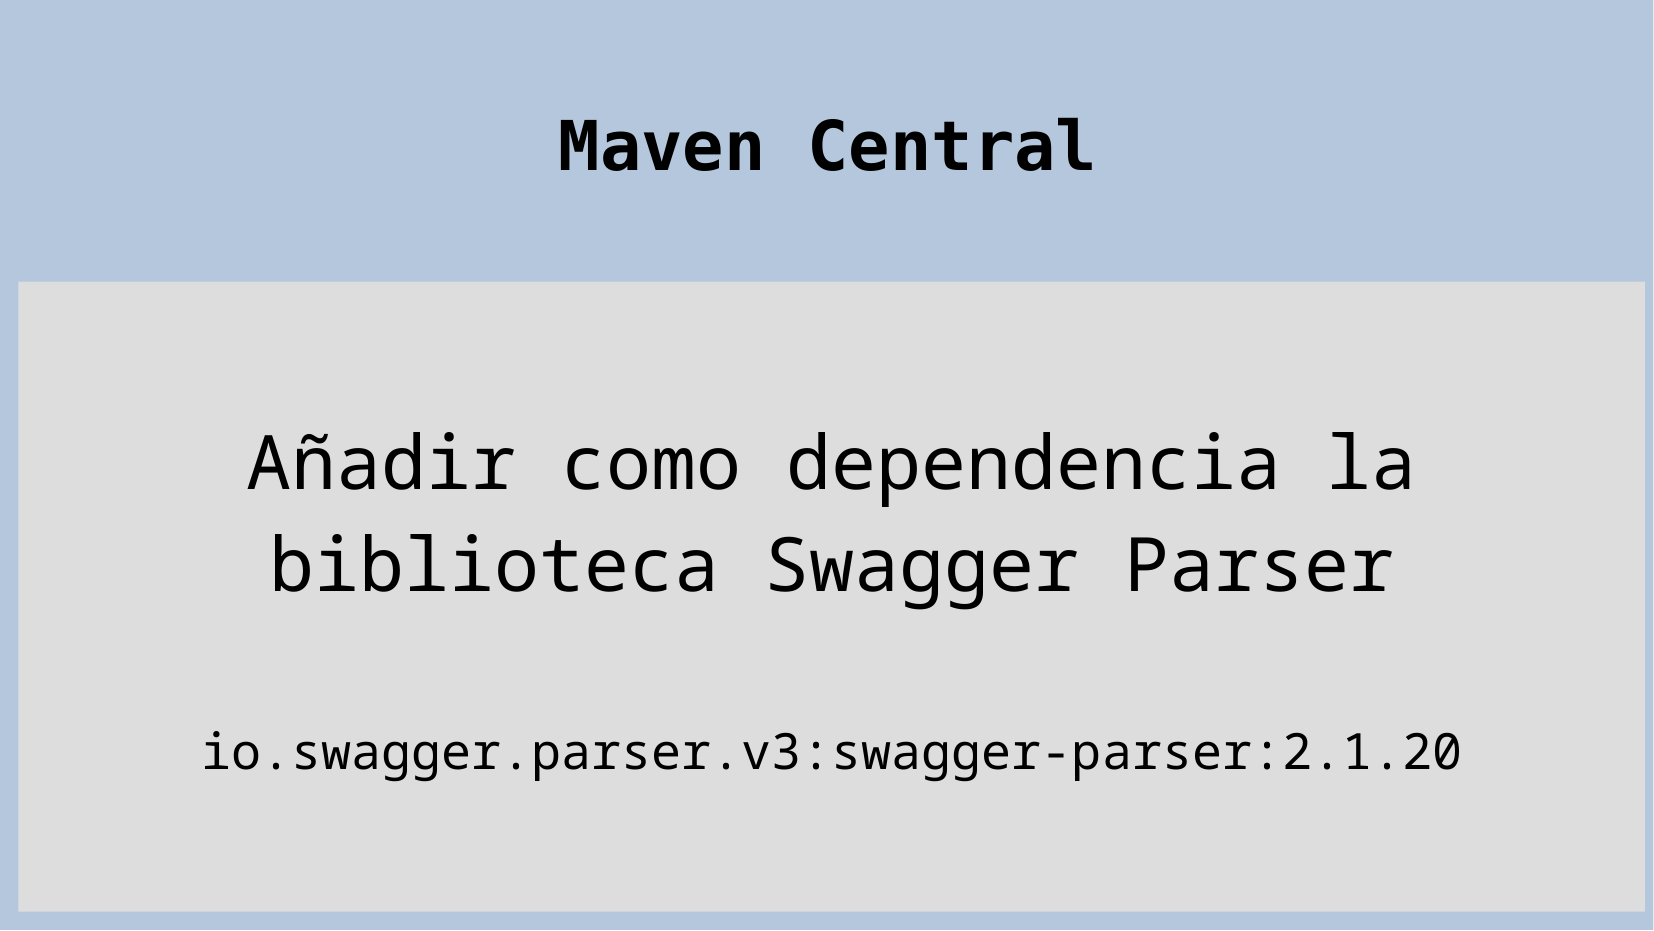

# Maven Central
Añadir como dependencia la biblioteca Swagger Parser
io.swagger.parser.v3:swagger-parser:2.1.20